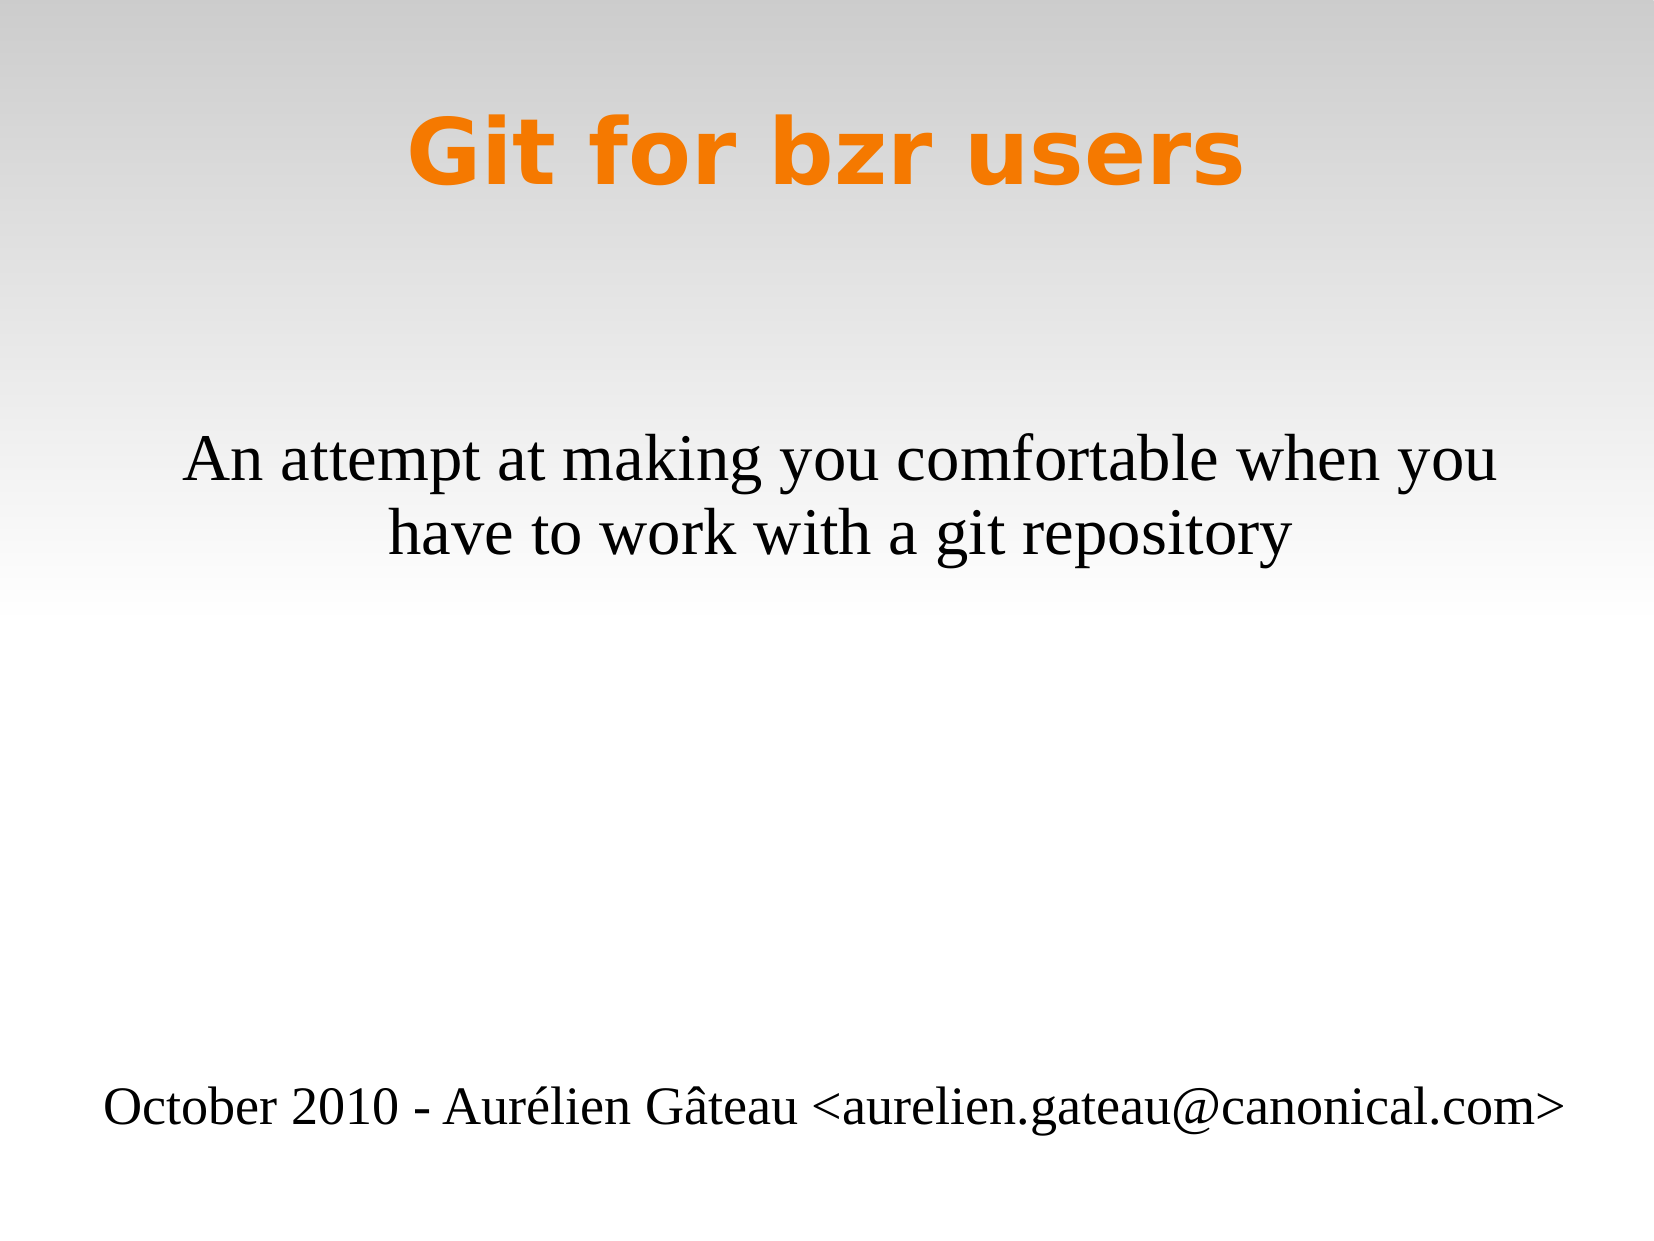

# Git for bzr users
An attempt at making you comfortable when you have to work with a git repository
October 2010 - Aurélien Gâteau <aurelien.gateau@canonical.com>